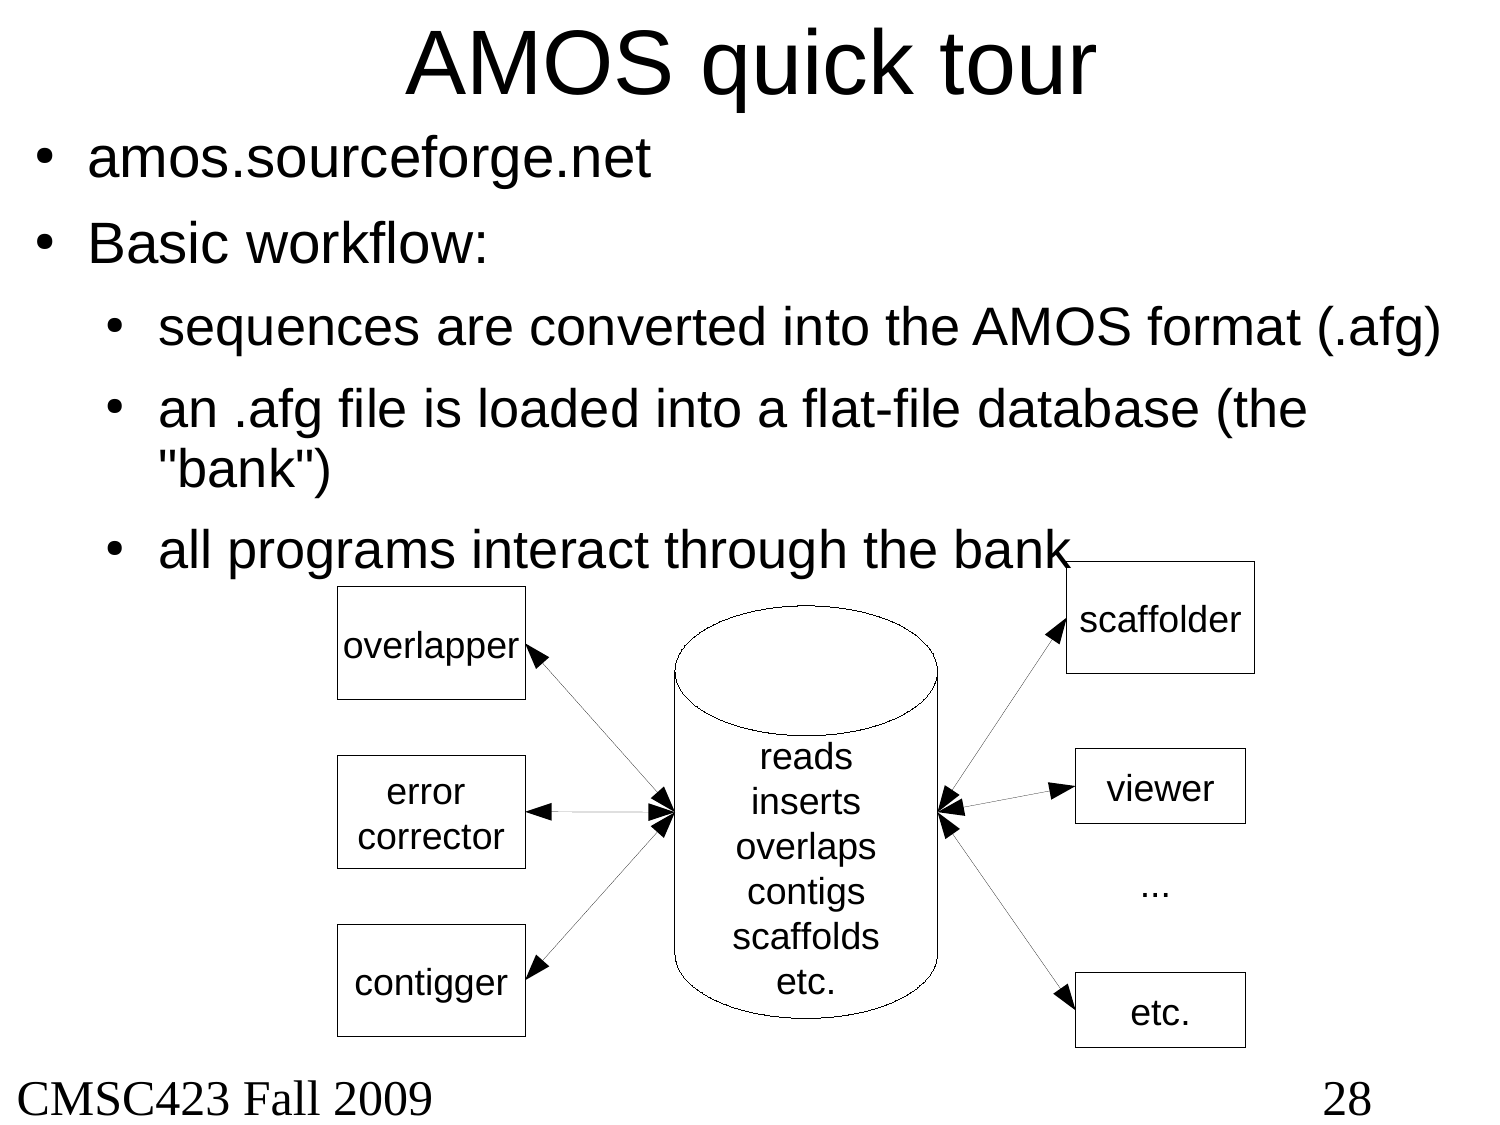

# AMOS quick tour
amos.sourceforge.net
Basic workflow:
sequences are converted into the AMOS format (.afg)
an .afg file is loaded into a flat-file database (the "bank")
all programs interact through the bank
scaffolder
overlapper
reads
inserts
overlaps
contigs
scaffolds
etc.
viewer
error
corrector
...
contigger
etc.
CMSC423 Fall 2009
28